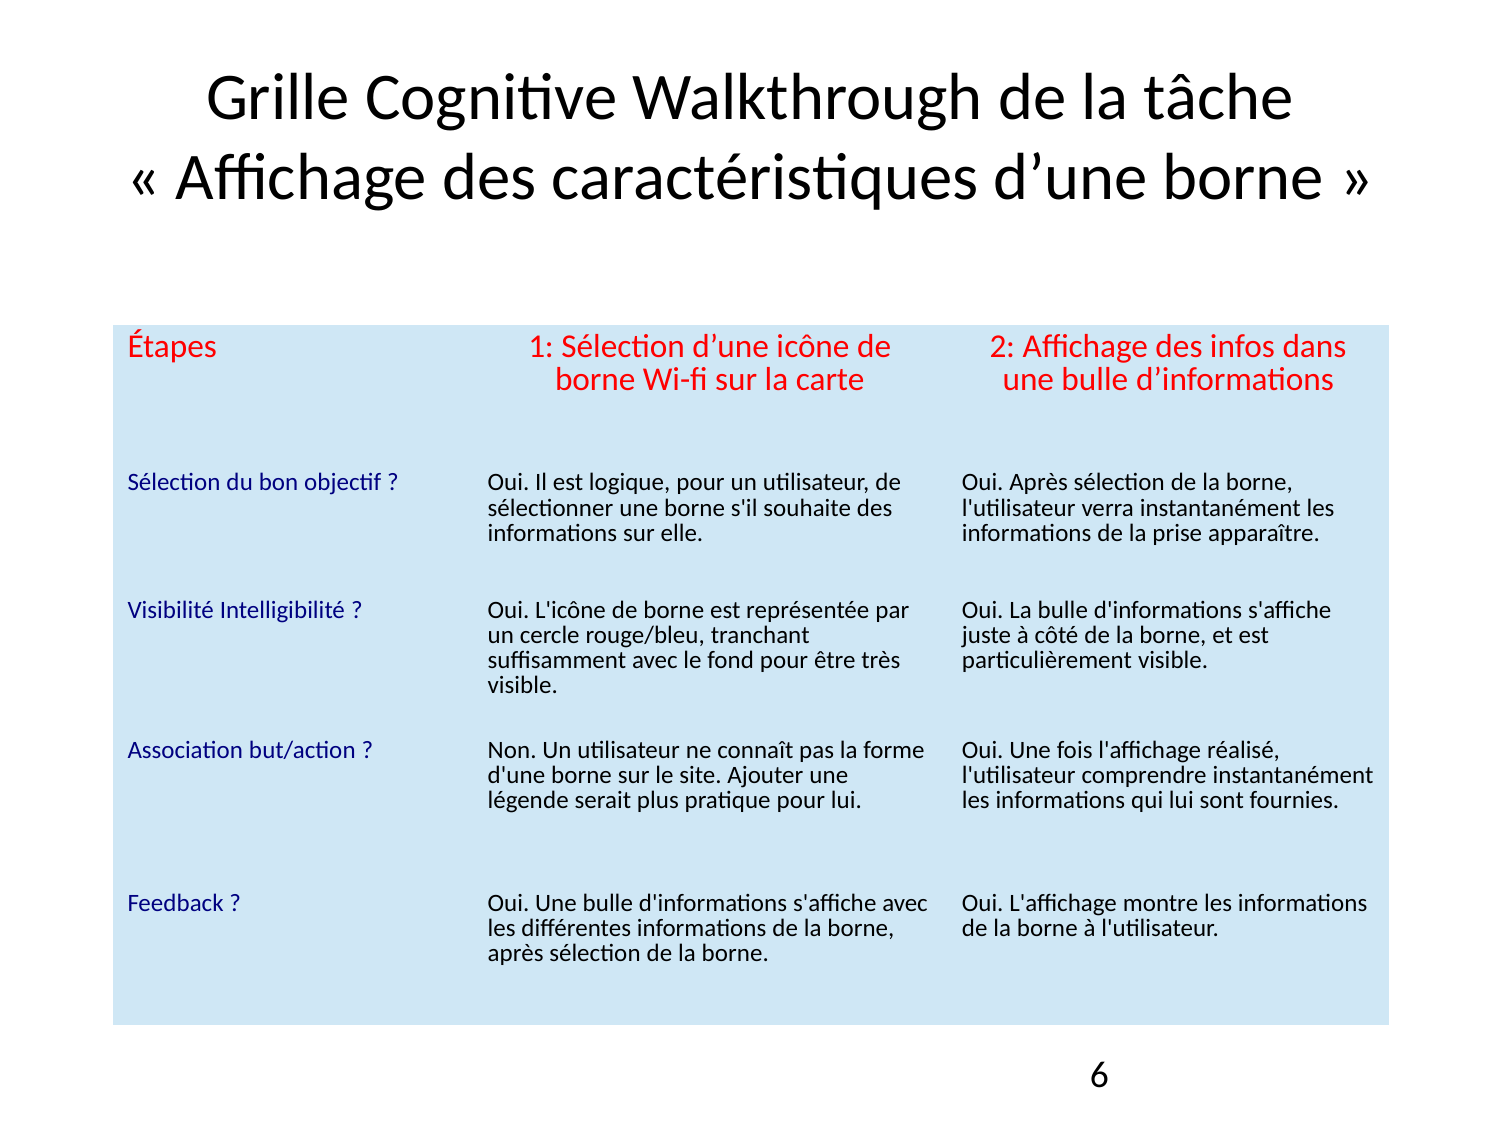

# Grille Cognitive Walkthrough de la tâche « Affichage des caractéristiques d’une borne »
| Étapes | 1: Sélection d’une icône de borne Wi-fi sur la carte | 2: Affichage des infos dans une bulle d’informations |
| --- | --- | --- |
| Sélection du bon objectif ? | Oui. Il est logique, pour un utilisateur, de sélectionner une borne s'il souhaite des informations sur elle. | Oui. Après sélection de la borne, l'utilisateur verra instantanément les informations de la prise apparaître. |
| Visibilité Intelligibilité ? | Oui. L'icône de borne est représentée par un cercle rouge/bleu, tranchant suffisamment avec le fond pour être très visible. | Oui. La bulle d'informations s'affiche juste à côté de la borne, et est particulièrement visible. |
| Association but/action ? | Non. Un utilisateur ne connaît pas la forme d'une borne sur le site. Ajouter une légende serait plus pratique pour lui. | Oui. Une fois l'affichage réalisé, l'utilisateur comprendre instantanément les informations qui lui sont fournies. |
| Feedback ? | Oui. Une bulle d'informations s'affiche avec les différentes informations de la borne, après sélection de la borne. | Oui. L'affichage montre les informations de la borne à l'utilisateur. |